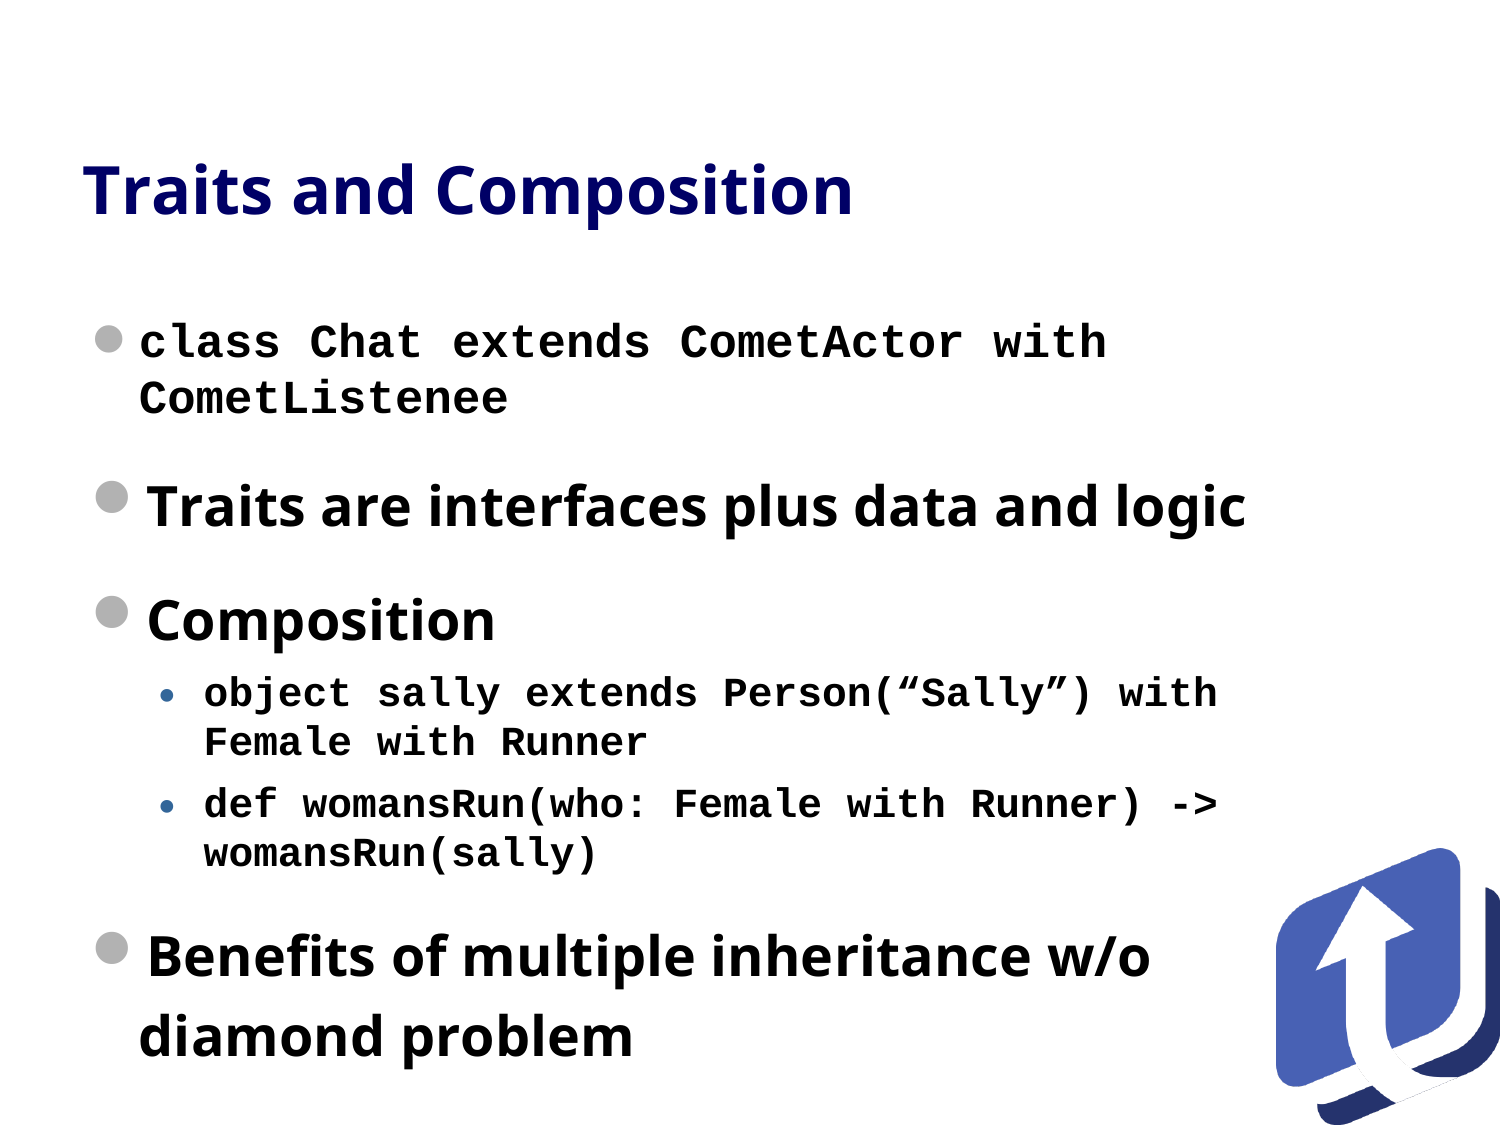

# Traits and Composition
class Chat extends CometActor with CometListenee
Traits are interfaces plus data and logic
Composition
object sally extends Person(“Sally”) with Female with Runner
def womansRun(who: Female with Runner) -> womansRun(sally)
Benefits of multiple inheritance w/o diamond problem